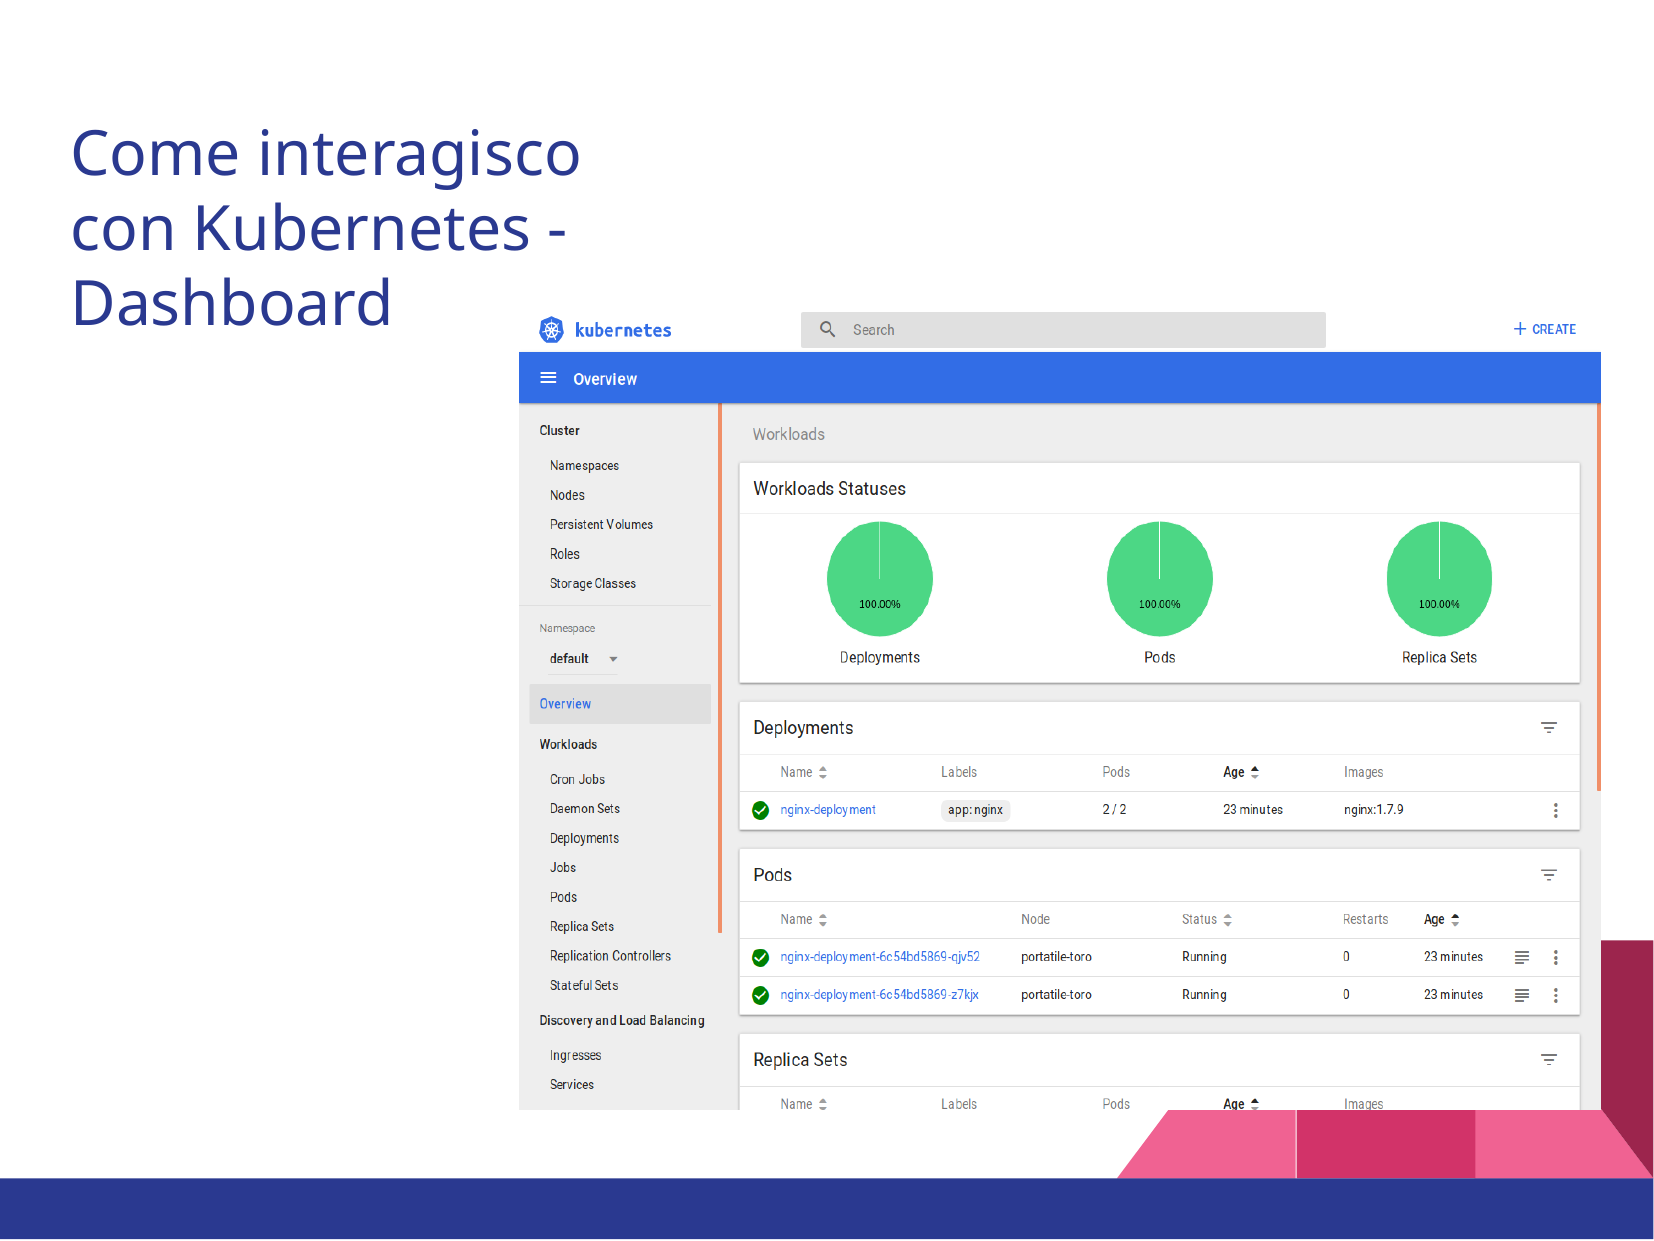

# Come interagisco con Kubernetes - Dashboard